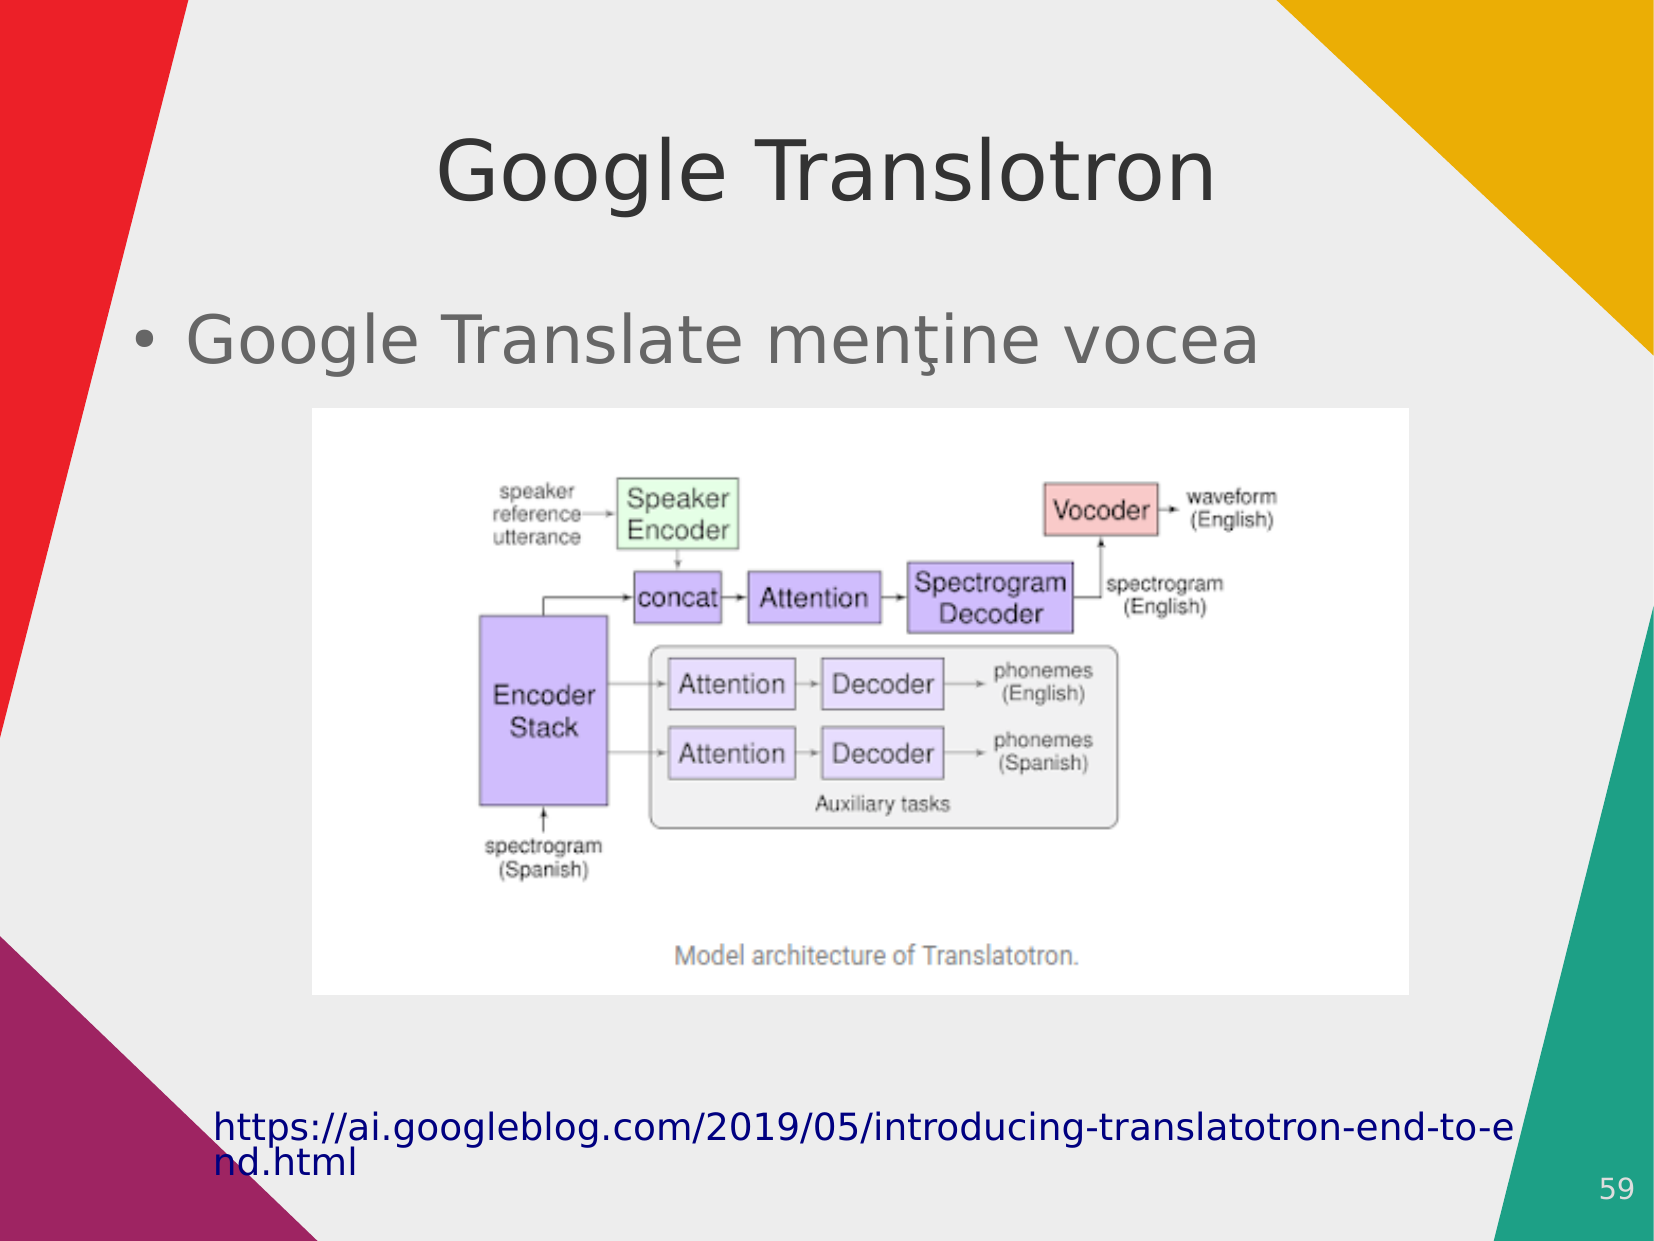

# Google Translotron
Google Translate menţine vocea
https://ai.googleblog.com/2019/05/introducing-translatotron-end-to-end.html
59